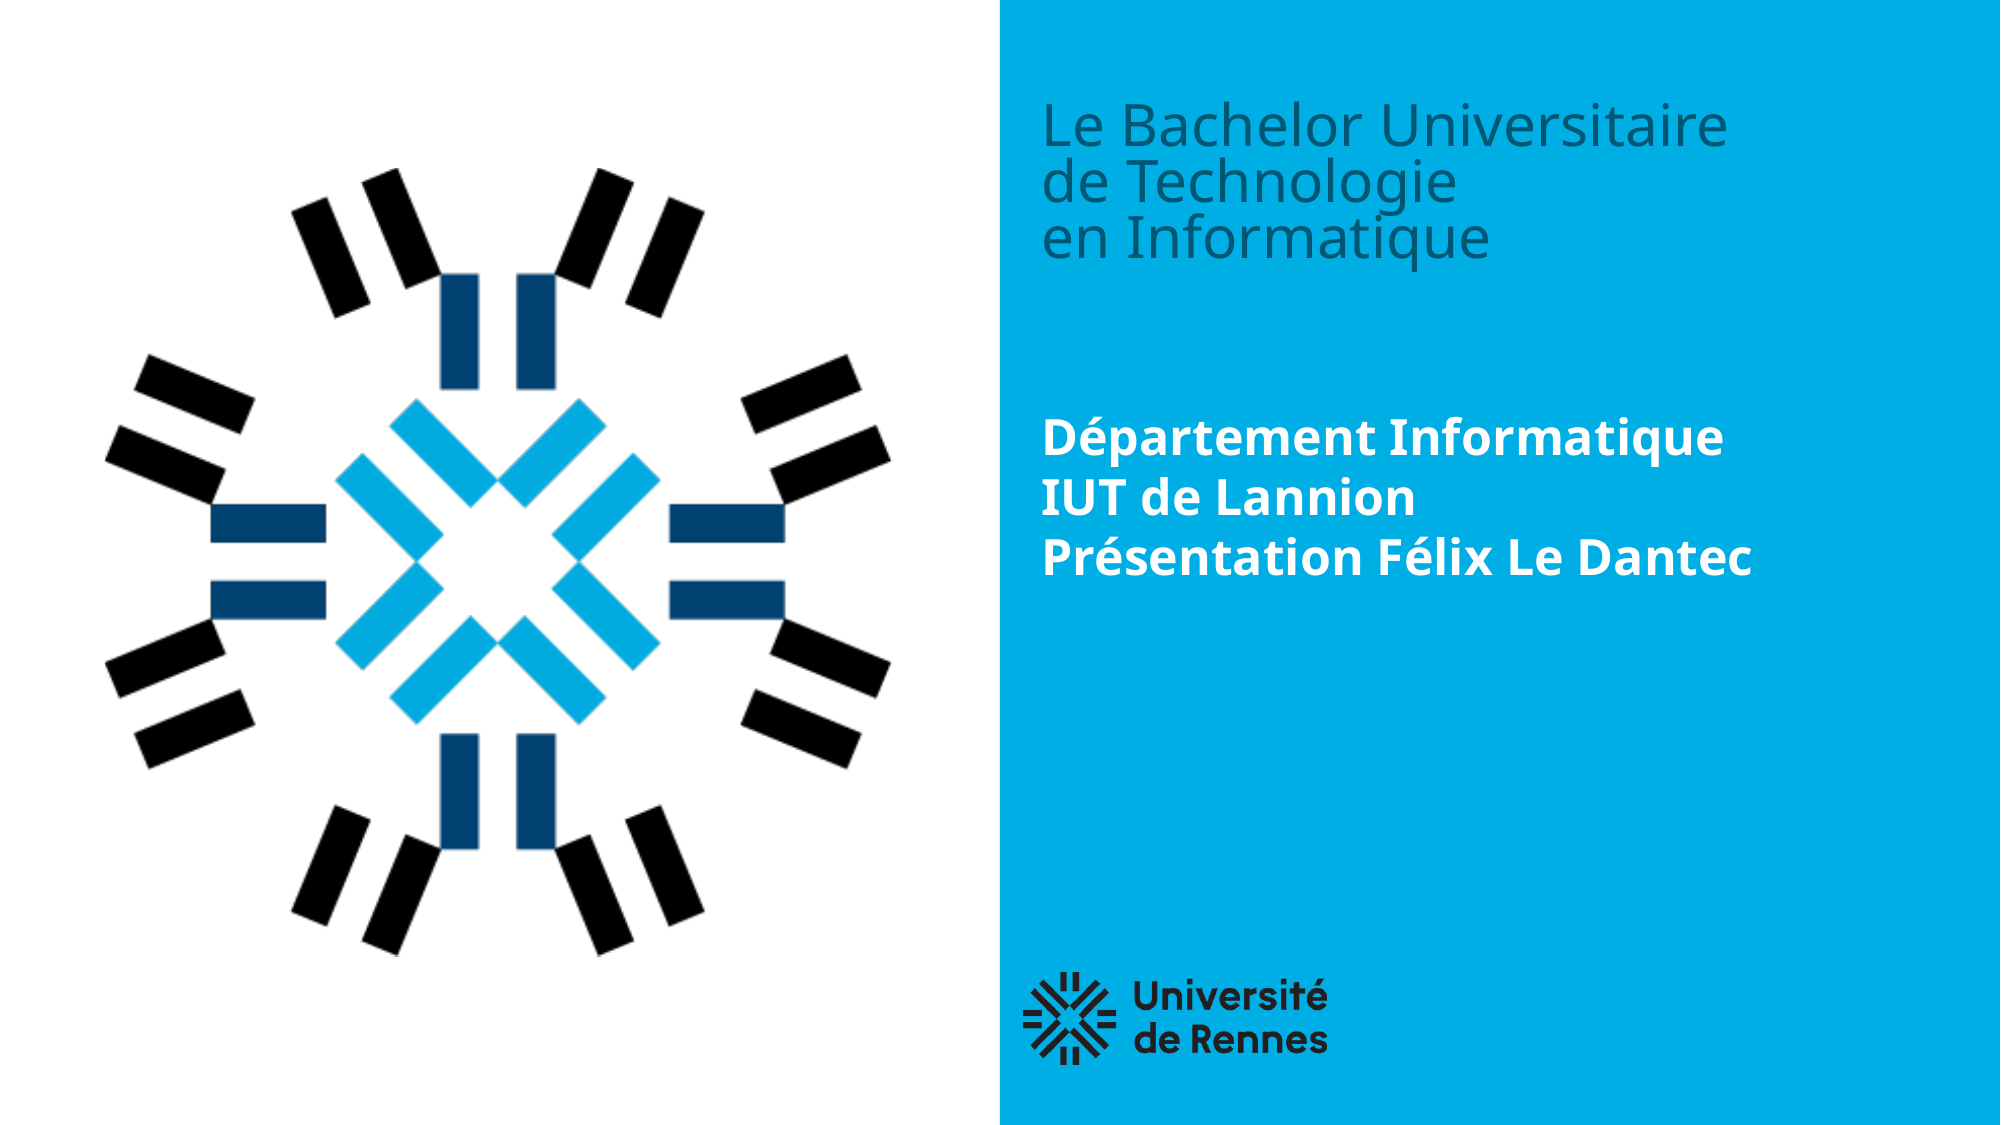

# Le Bachelor Universitaire de Technologie en Informatique
Département Informatique
IUT de Lannion
Présentation Félix Le Dantec